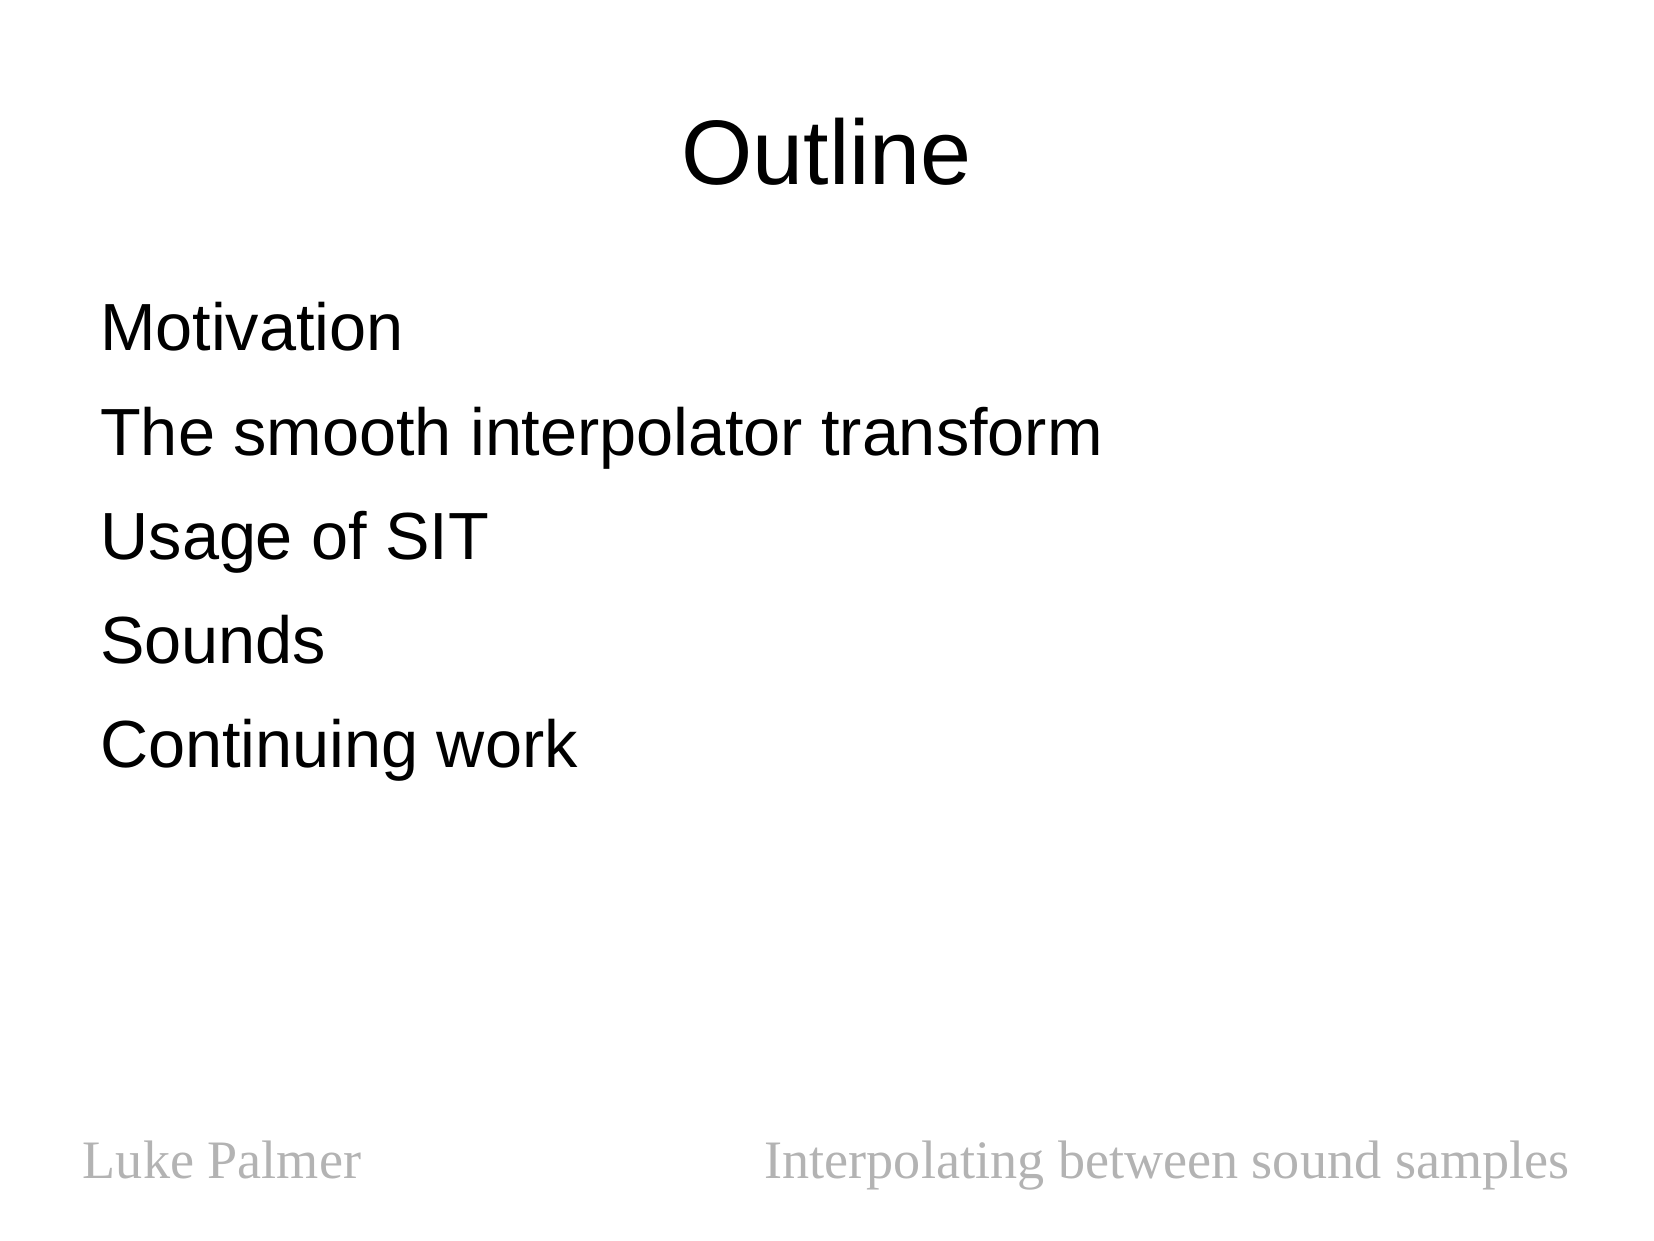

# Outline
Motivation
The smooth interpolator transform
Usage of SIT
Sounds
Continuing work